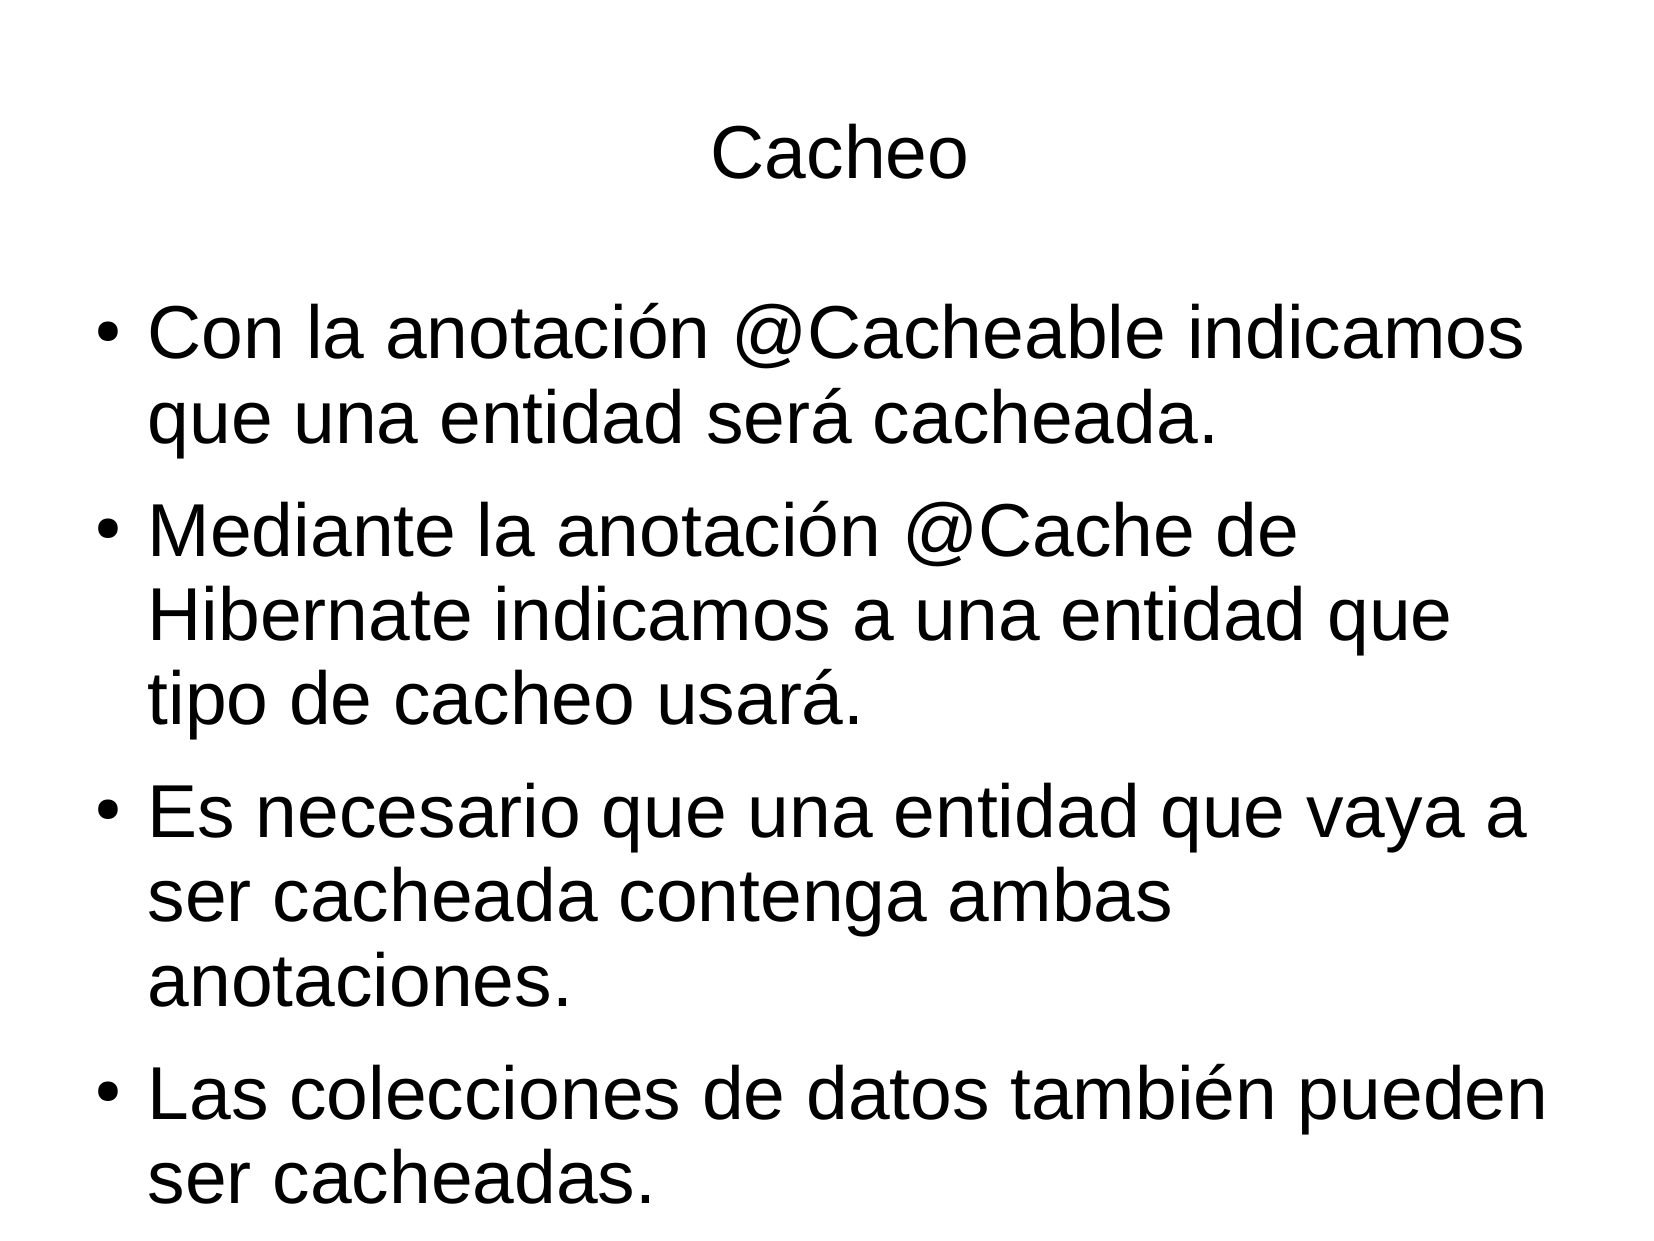

# Cacheo
Con la anotación @Cacheable indicamos que una entidad será cacheada.
Mediante la anotación @Cache de Hibernate indicamos a una entidad que tipo de cacheo usará.
Es necesario que una entidad que vaya a ser cacheada contenga ambas anotaciones.
Las colecciones de datos también pueden ser cacheadas.